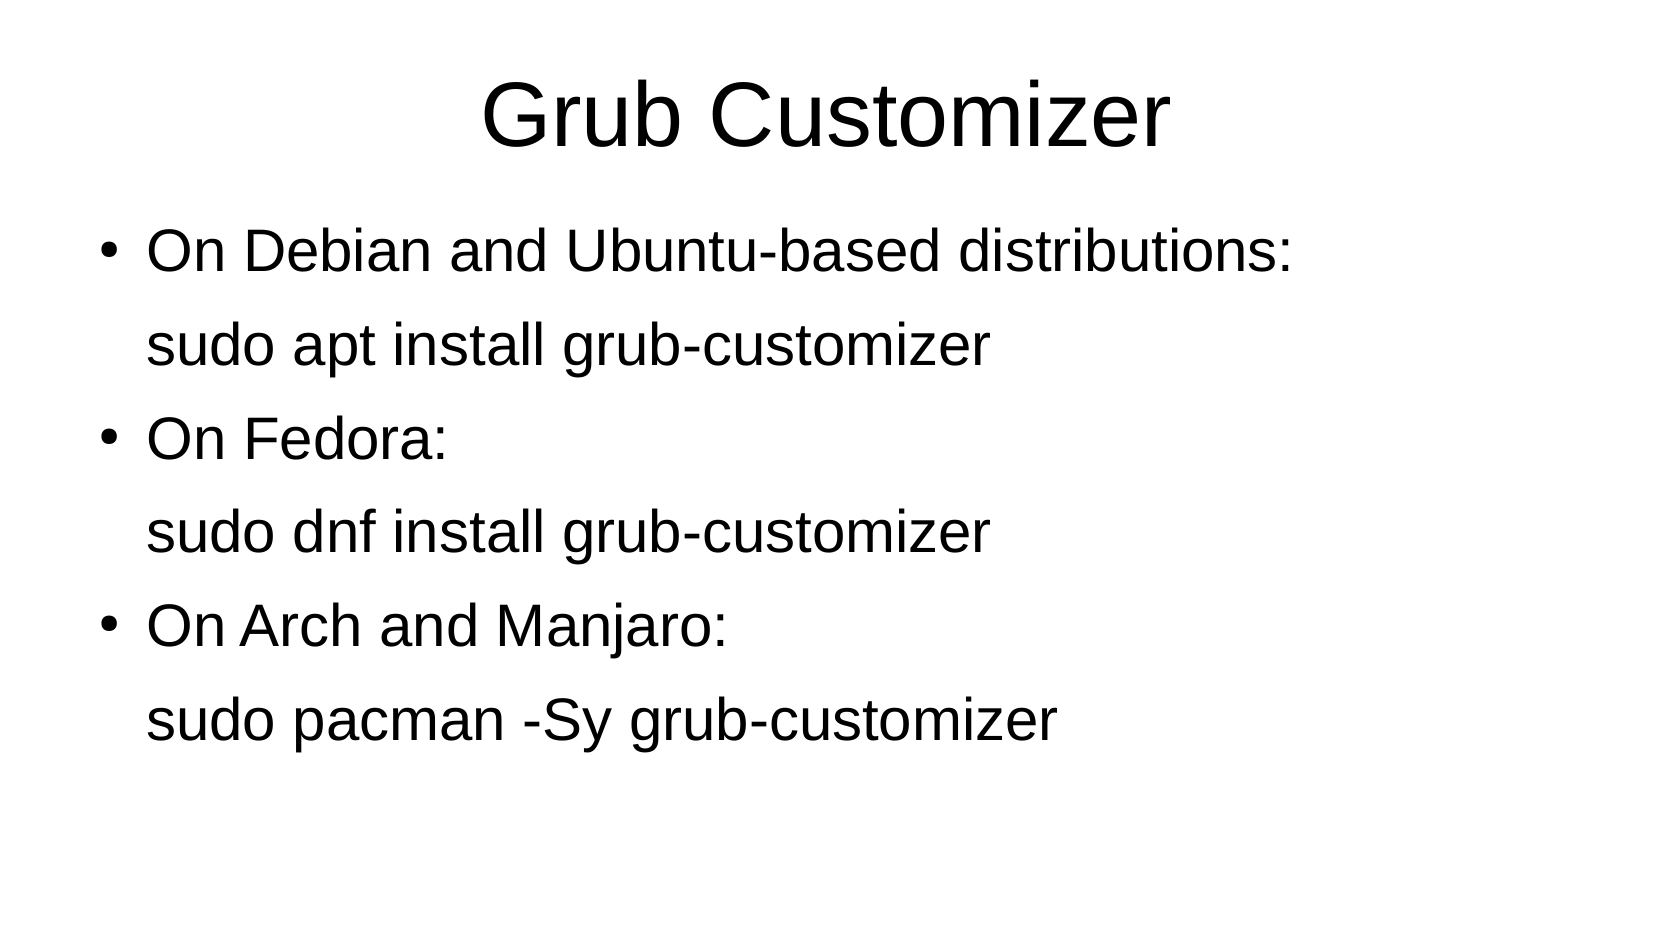

# Grub Customizer
On Debian and Ubuntu-based distributions:
sudo apt install grub-customizer
On Fedora:
sudo dnf install grub-customizer
On Arch and Manjaro:
sudo pacman -Sy grub-customizer